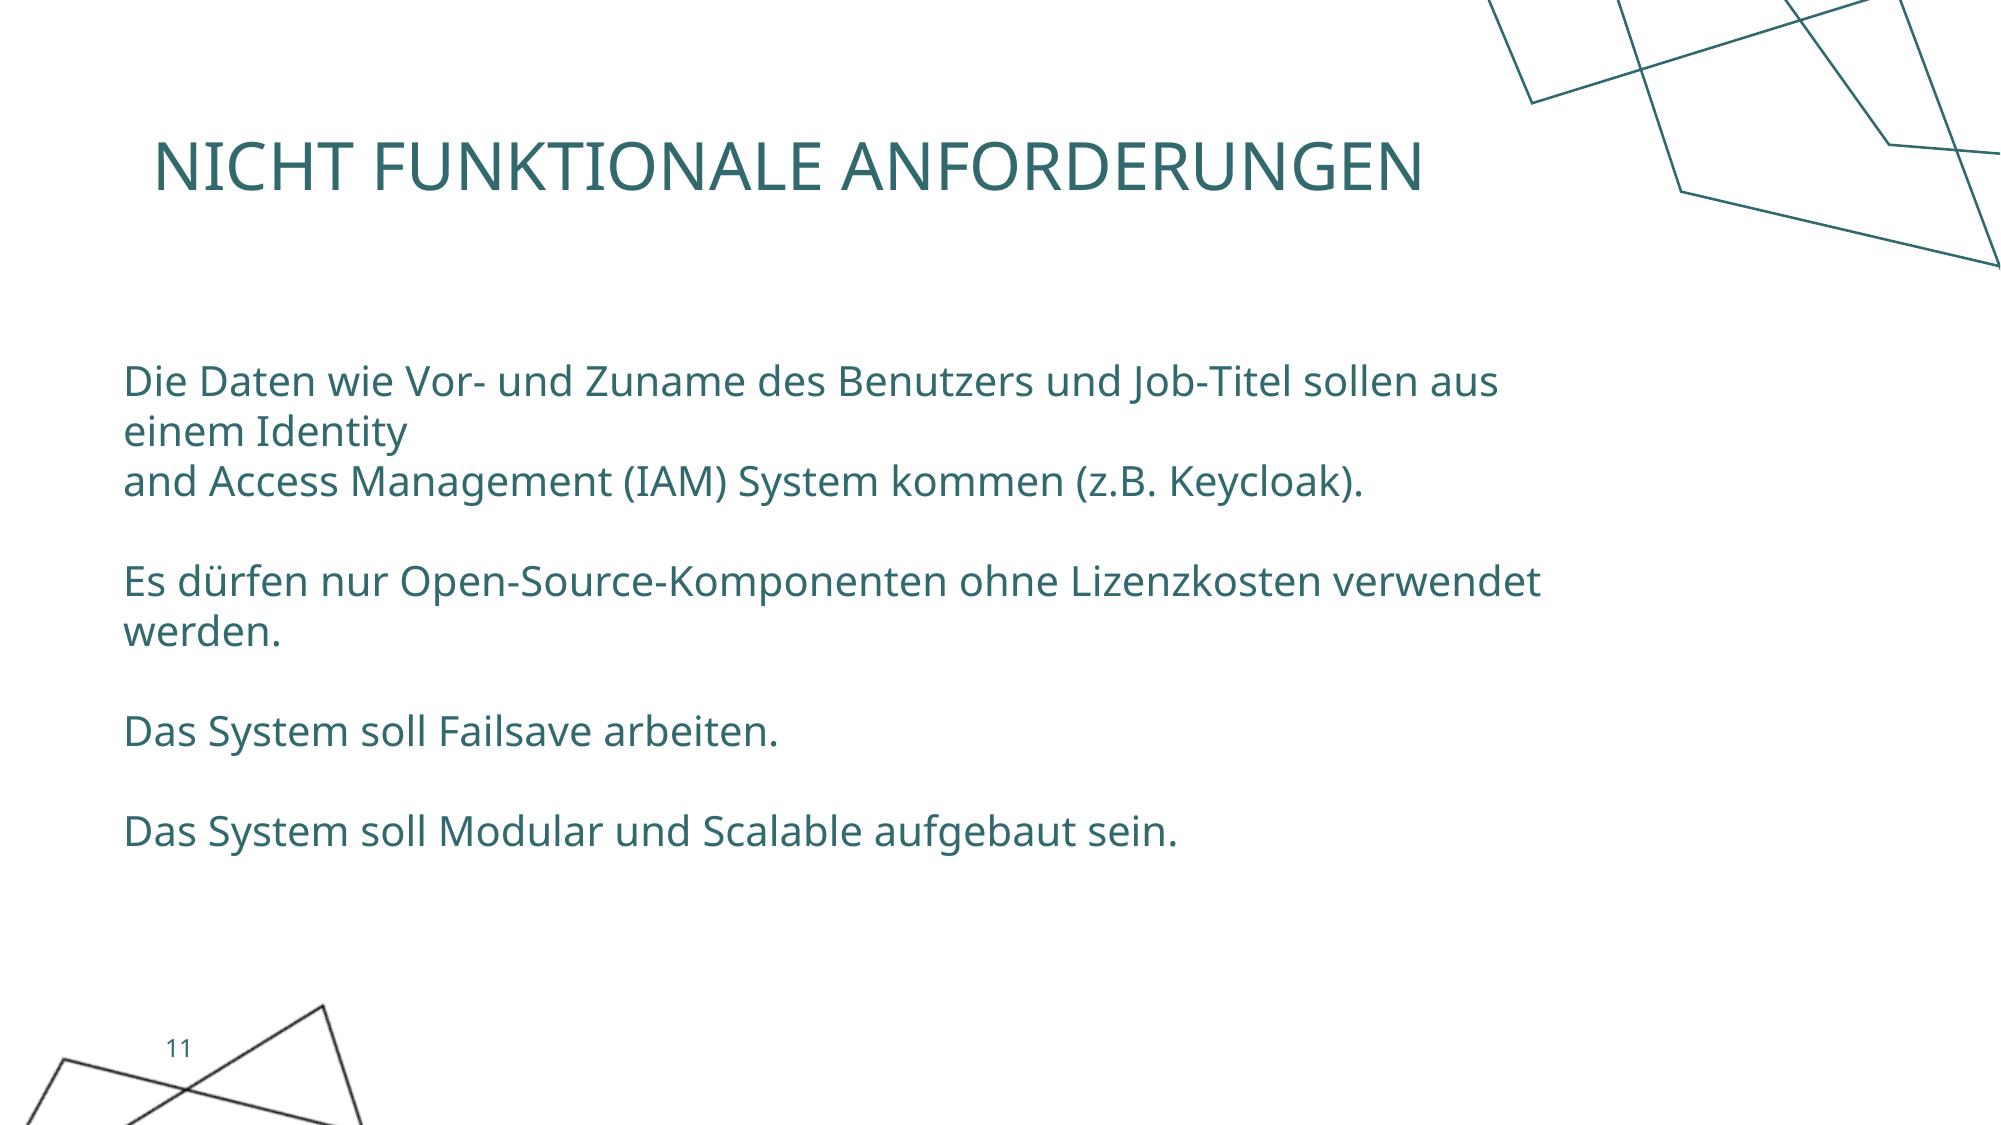

# Nicht funktionale Anforderungen
Die Daten wie Vor- und Zuname des Benutzers und Job-Titel sollen aus einem Identity
and Access Management (IAM) System kommen (z.B. Keycloak).
Es dürfen nur Open-Source-Komponenten ohne Lizenzkosten verwendet werden.
Das System soll Failsave arbeiten.
Das System soll Modular und Scalable aufgebaut sein.